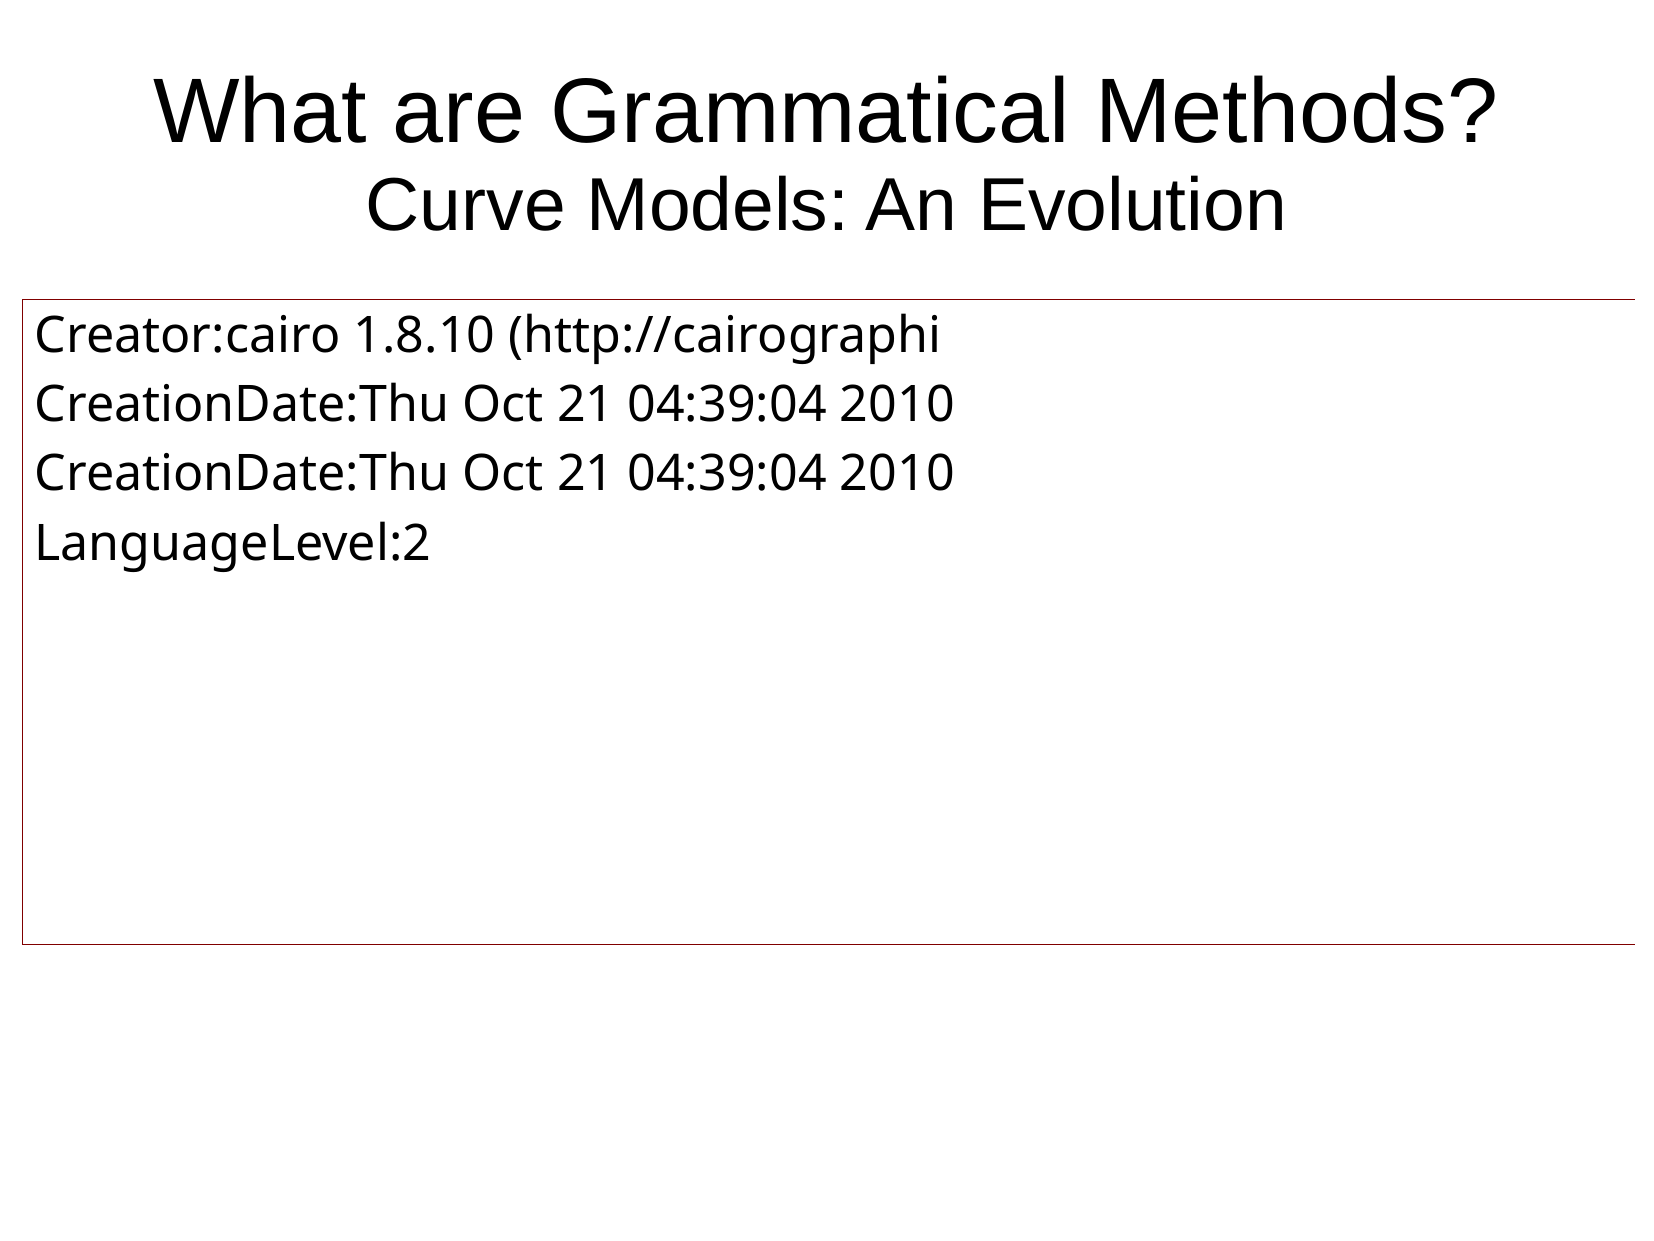

# What are Grammatical Methods? Curve Models: An Evolution